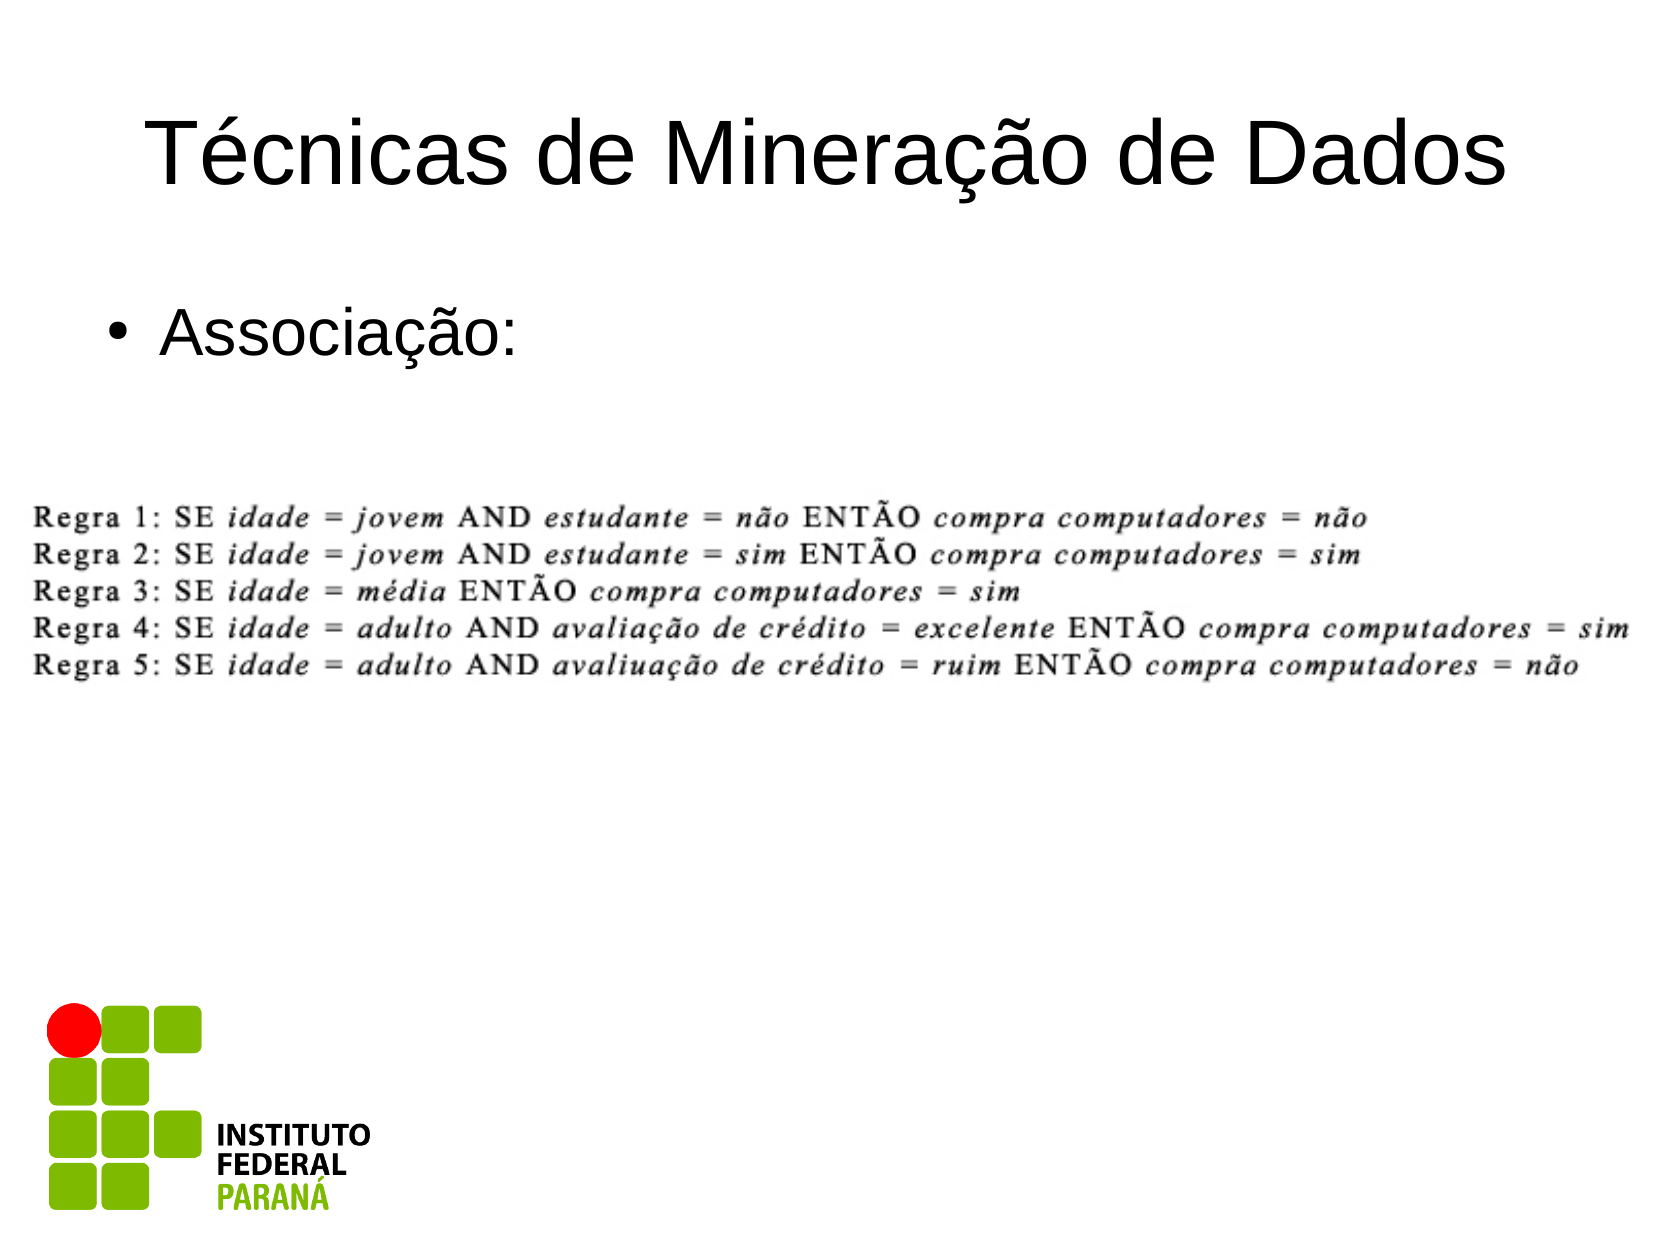

# Técnicas de Mineração de Dados
Associação: